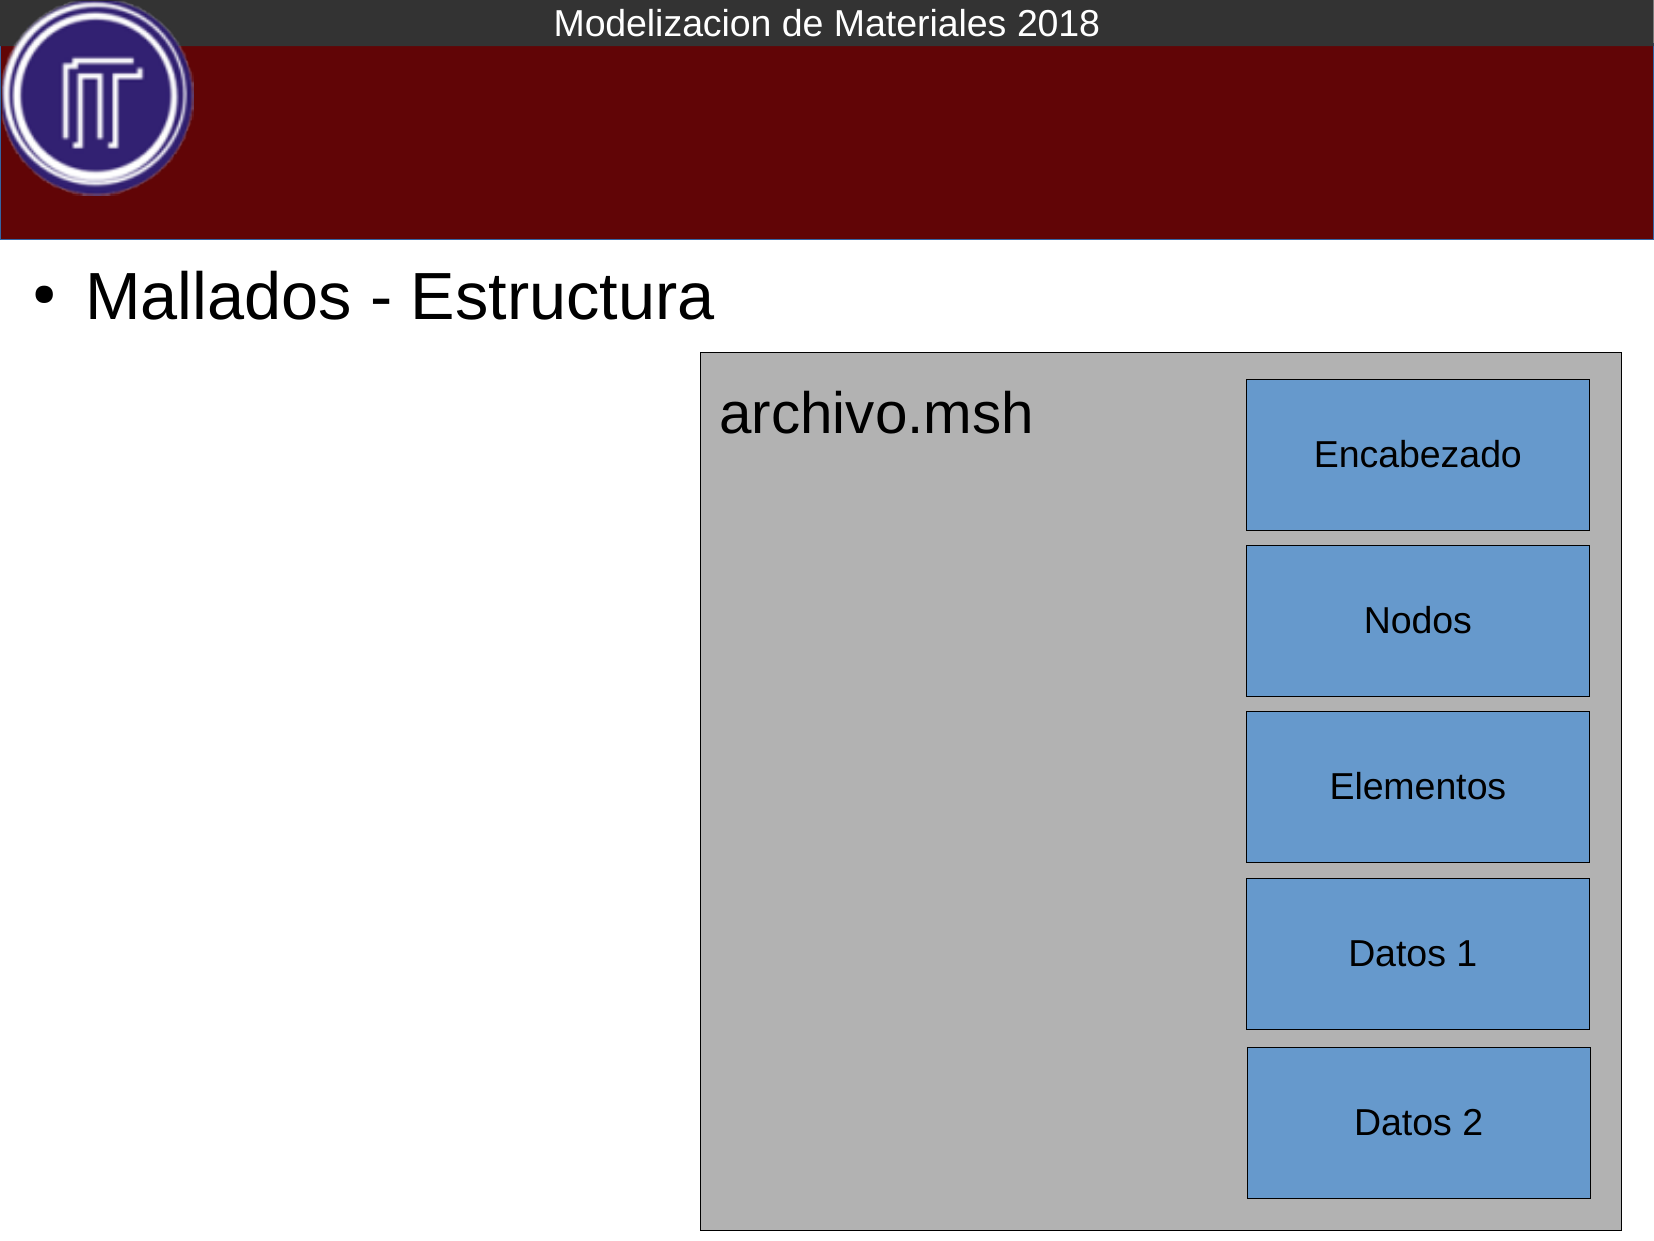

#
Mallados - Estructura
archivo.msh
Encabezado
Nodos
Elementos
Datos 1
Datos 2